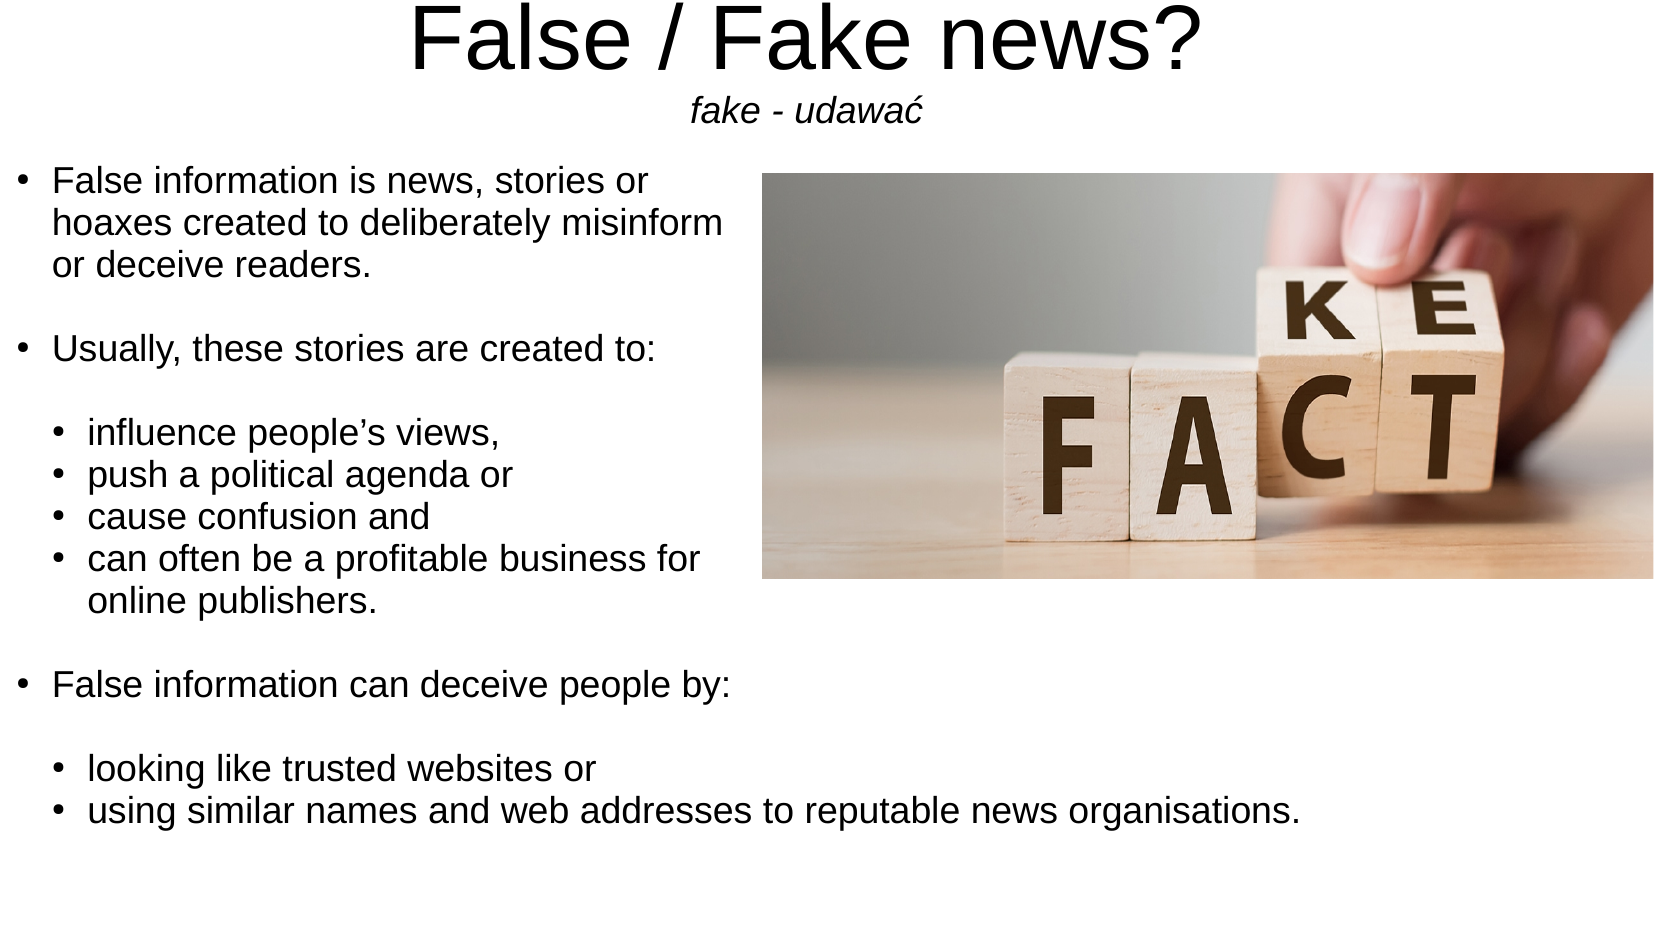

# False / Fake news? fake - udawać
False information is news, stories or
hoaxes created to deliberately misinform
or deceive readers.
Usually, these stories are created to:
influence people’s views,
push a political agenda or
cause confusion and
can often be a profitable business for
online publishers.
False information can deceive people by:
looking like trusted websites or
using similar names and web addresses to reputable news organisations.